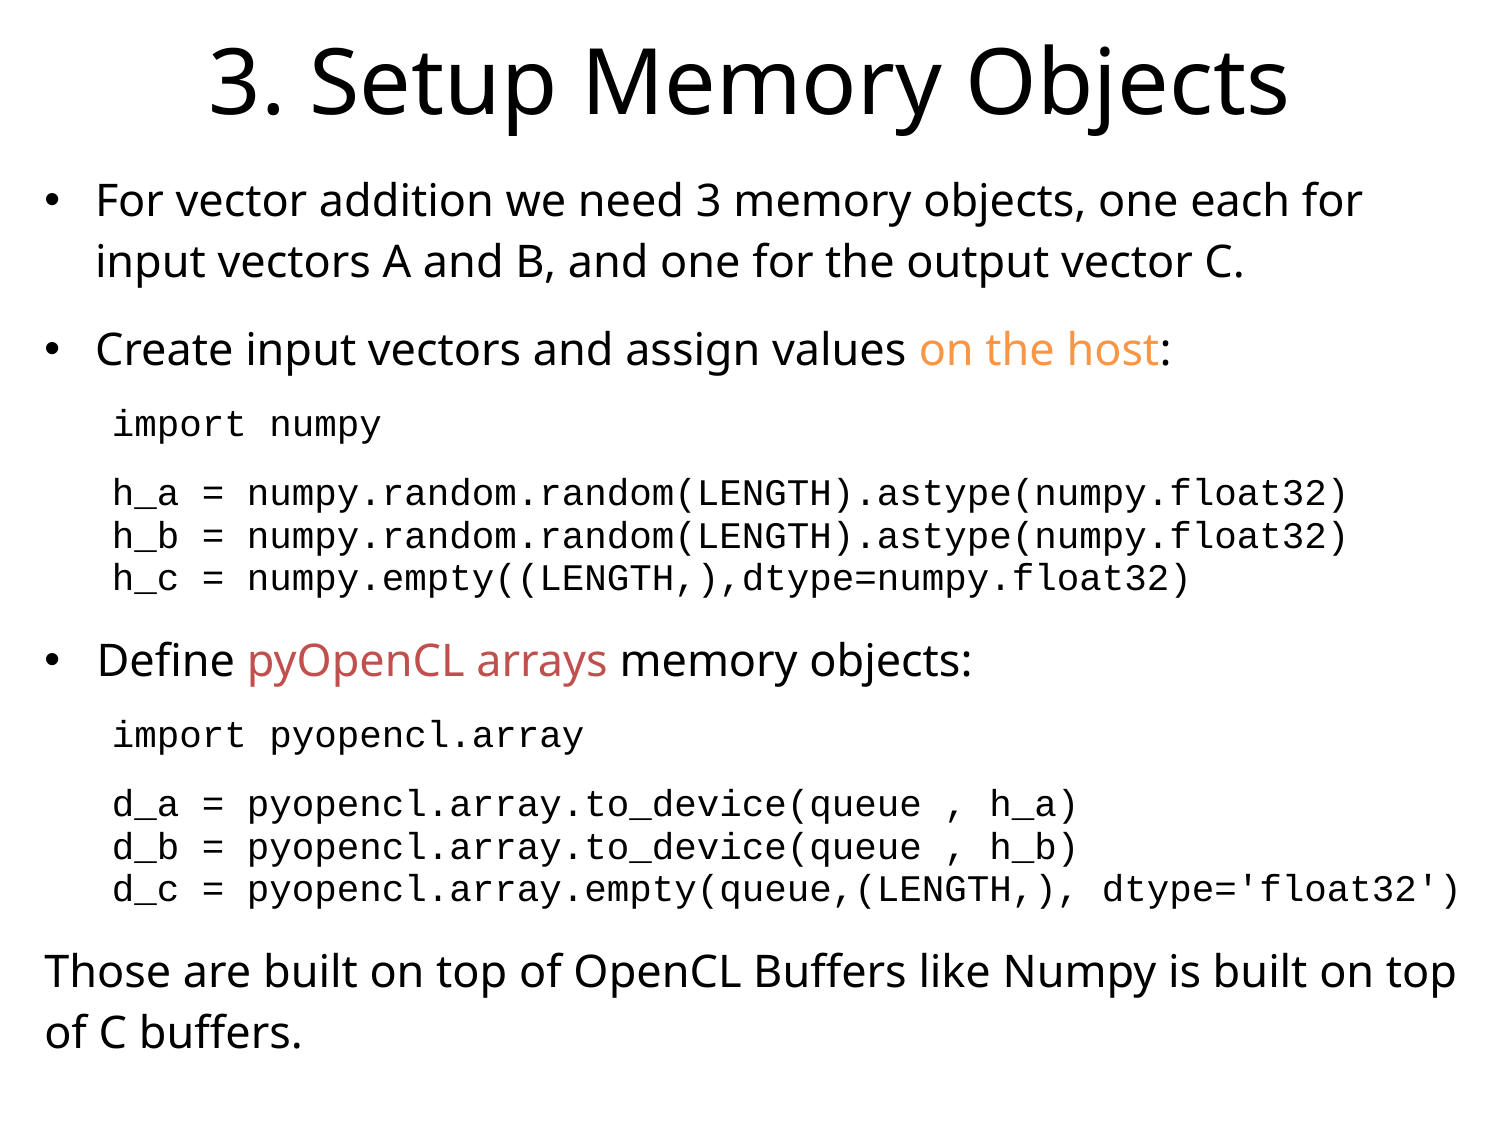

# 3. Setup Memory Objects
For vector addition we need 3 memory objects, one each for input vectors A and B, and one for the output vector C.
Create input vectors and assign values on the host:
import numpy
h_a = numpy.random.random(LENGTH).astype(numpy.float32)
h_b = numpy.random.random(LENGTH).astype(numpy.float32)
h_c = numpy.empty((LENGTH,),dtype=numpy.float32)
Define pyOpenCL arrays memory objects:
import pyopencl.array
d_a = pyopencl.array.to_device(queue , h_a)
d_b = pyopencl.array.to_device(queue , h_b)
d_c = pyopencl.array.empty(queue,(LENGTH,), dtype='float32')
Those are built on top of OpenCL Buffers like Numpy is built on top of C buffers.